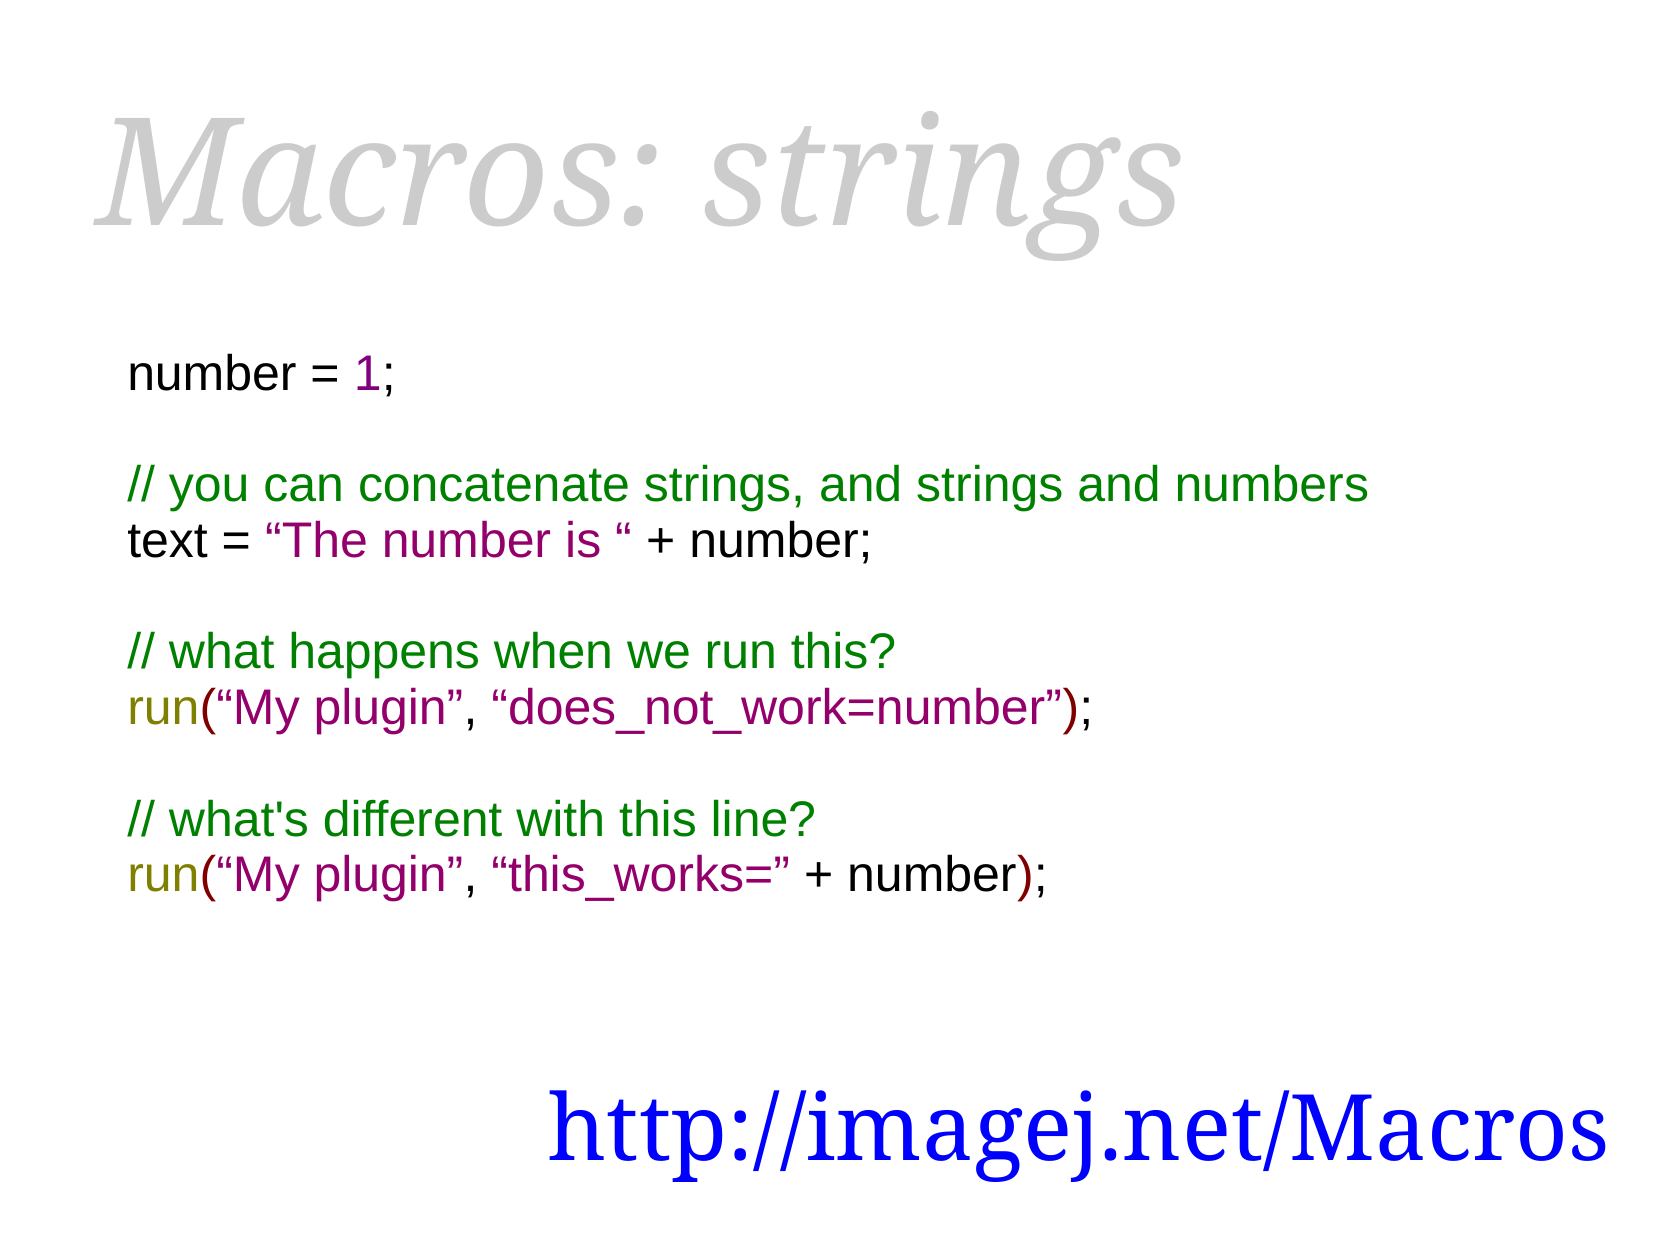

Macros: strings
number = 1;
// you can concatenate strings, and strings and numbers
text = “The number is “ + number;
// what happens when we run this?
run(“My plugin”, “does_not_work=number”);
// what's different with this line?
run(“My plugin”, “this_works=” + number);
http://imagej.net/Macros